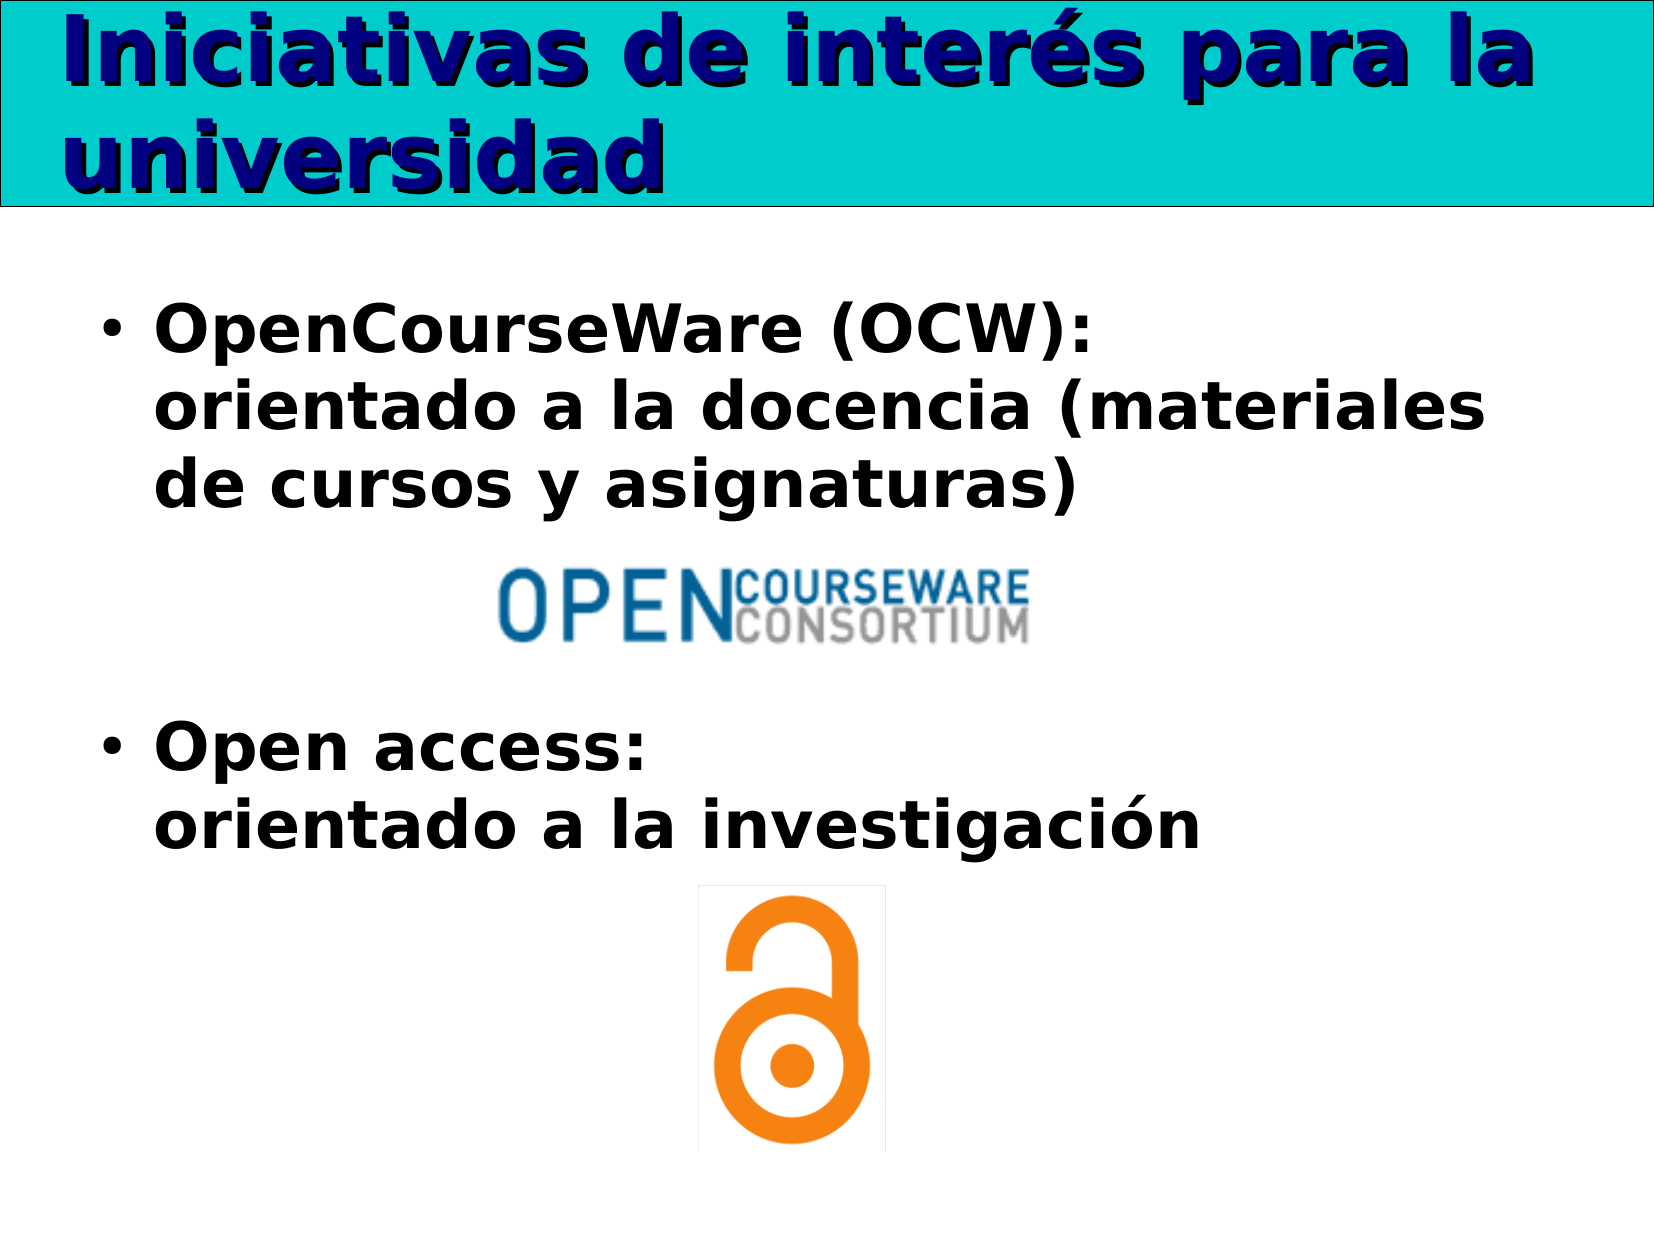

# Iniciativas de interés para la universidad
OpenCourseWare (OCW):
orientado a la docencia (materiales de cursos y asignaturas)
Open access:
orientado a la investigación